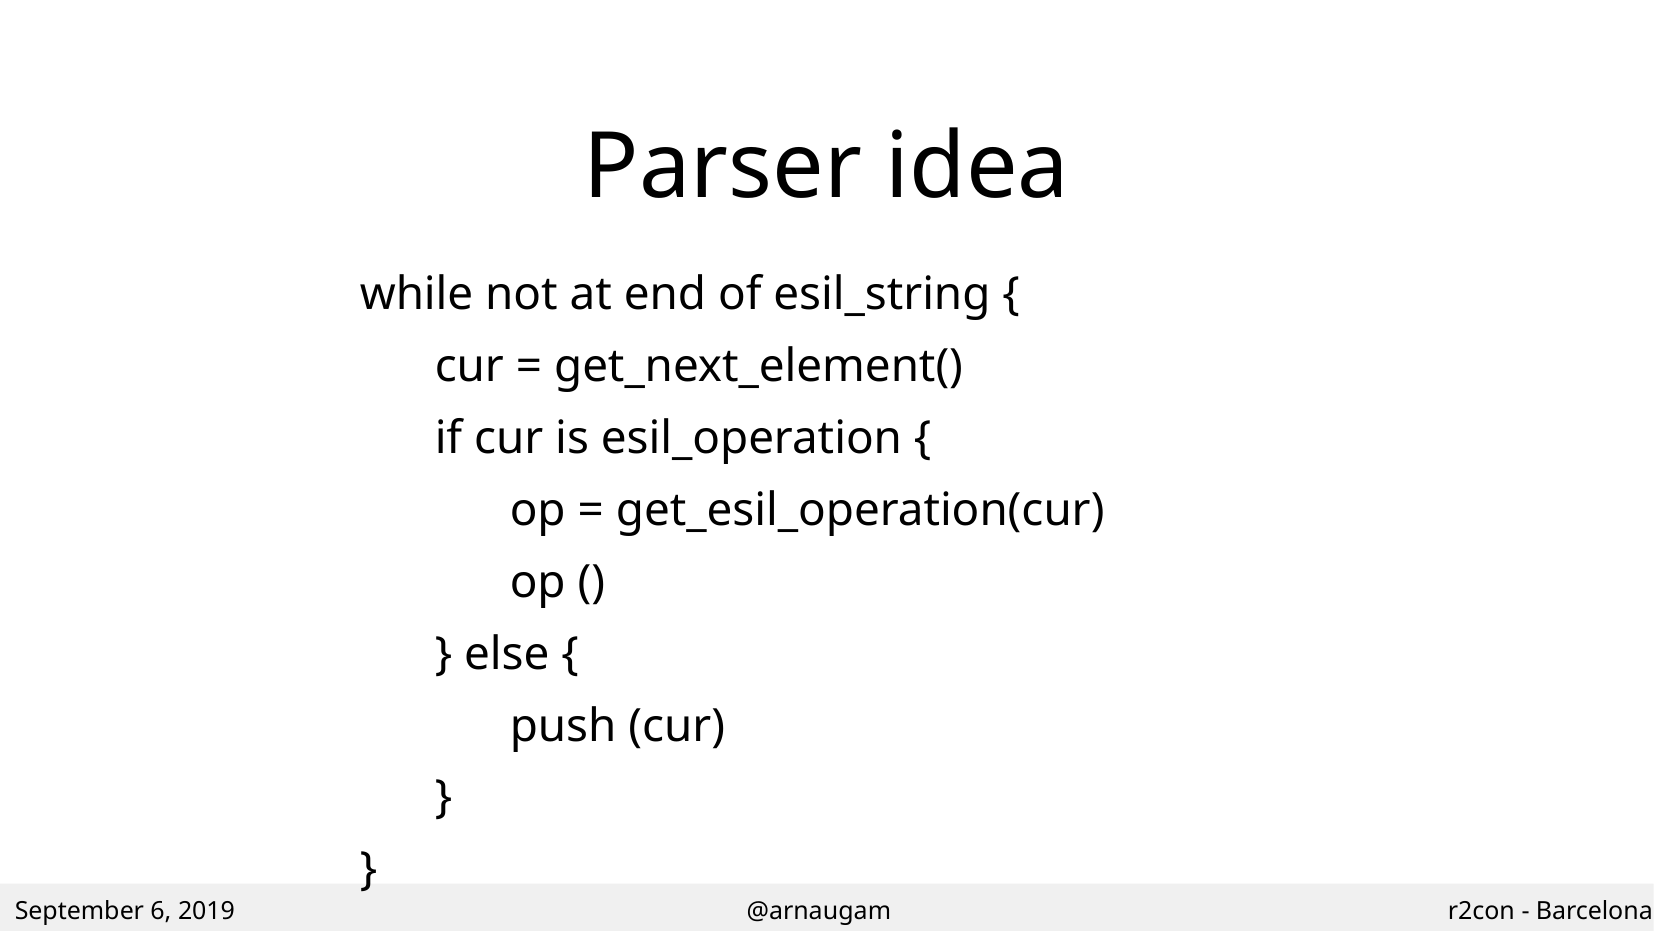

# Parser idea
while not at end of esil_string {
	cur = get_next_element()
	if cur is esil_operation {
		op = get_esil_operation(cur)
		op ()
	} else {
		push (cur)
	}
}